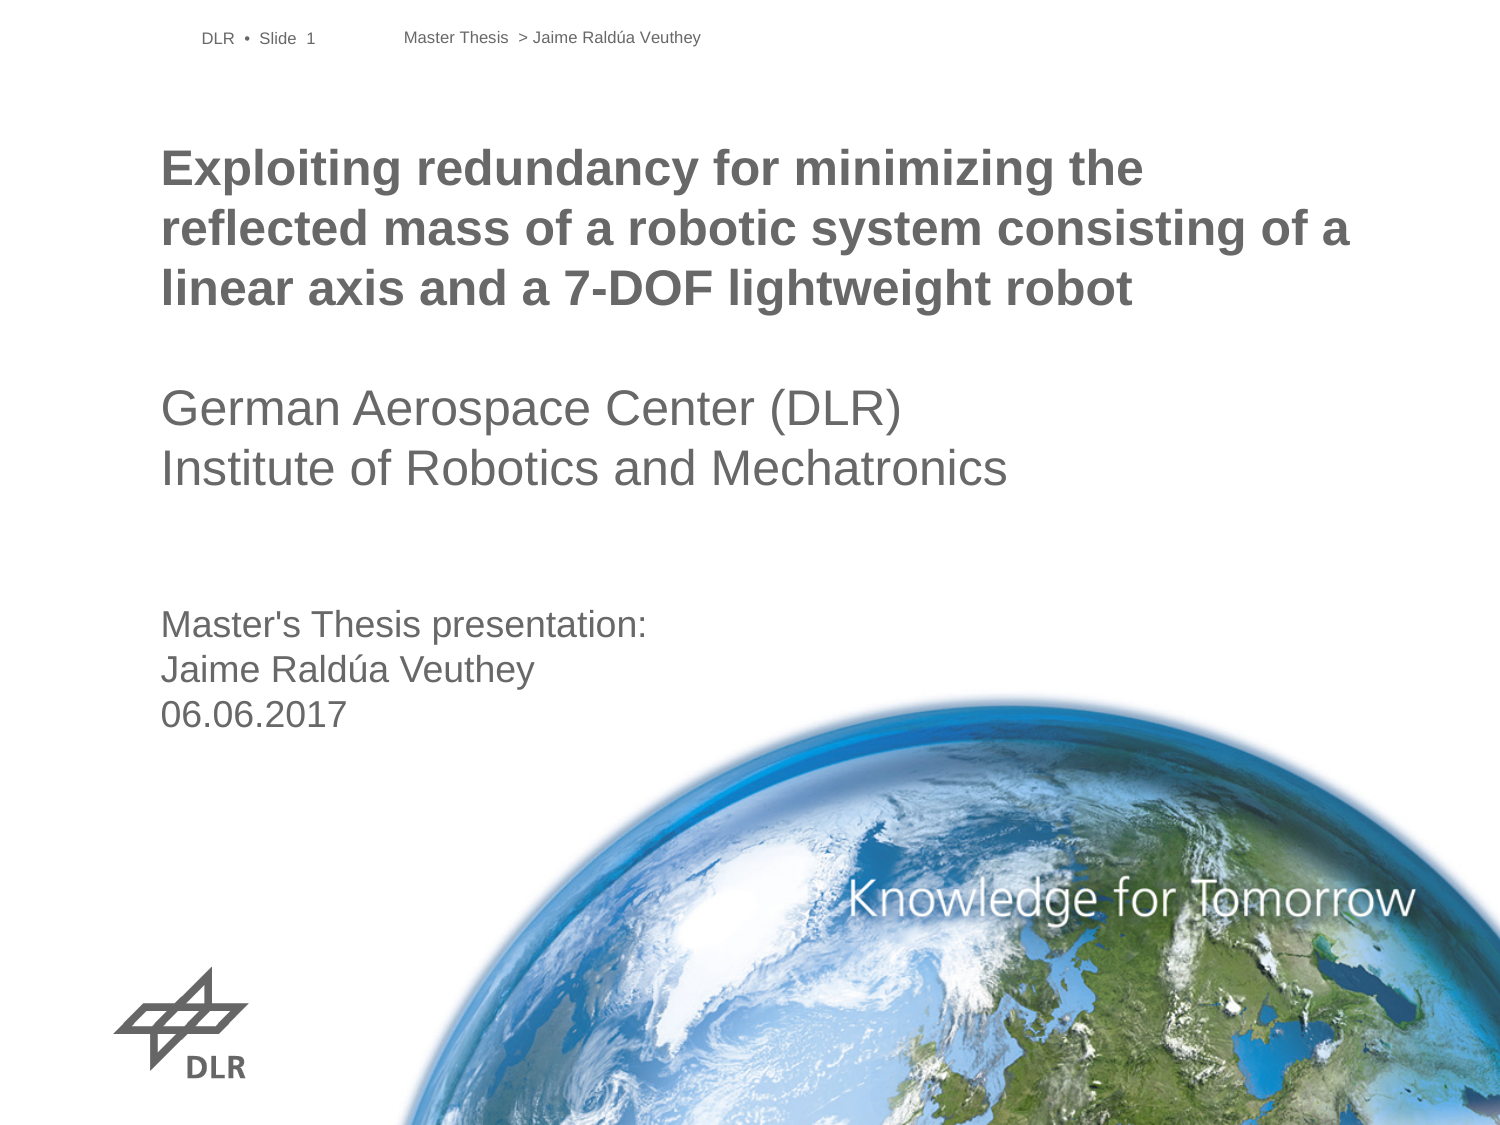

# Exploiting redundancy for minimizing the reflected mass of a robotic system consisting of a linear axis and a 7-DOF lightweight robot
German Aerospace Center (DLR)
Institute of Robotics and Mechatronics
Master's Thesis presentation:
Jaime Raldúa Veuthey
06.06.2017